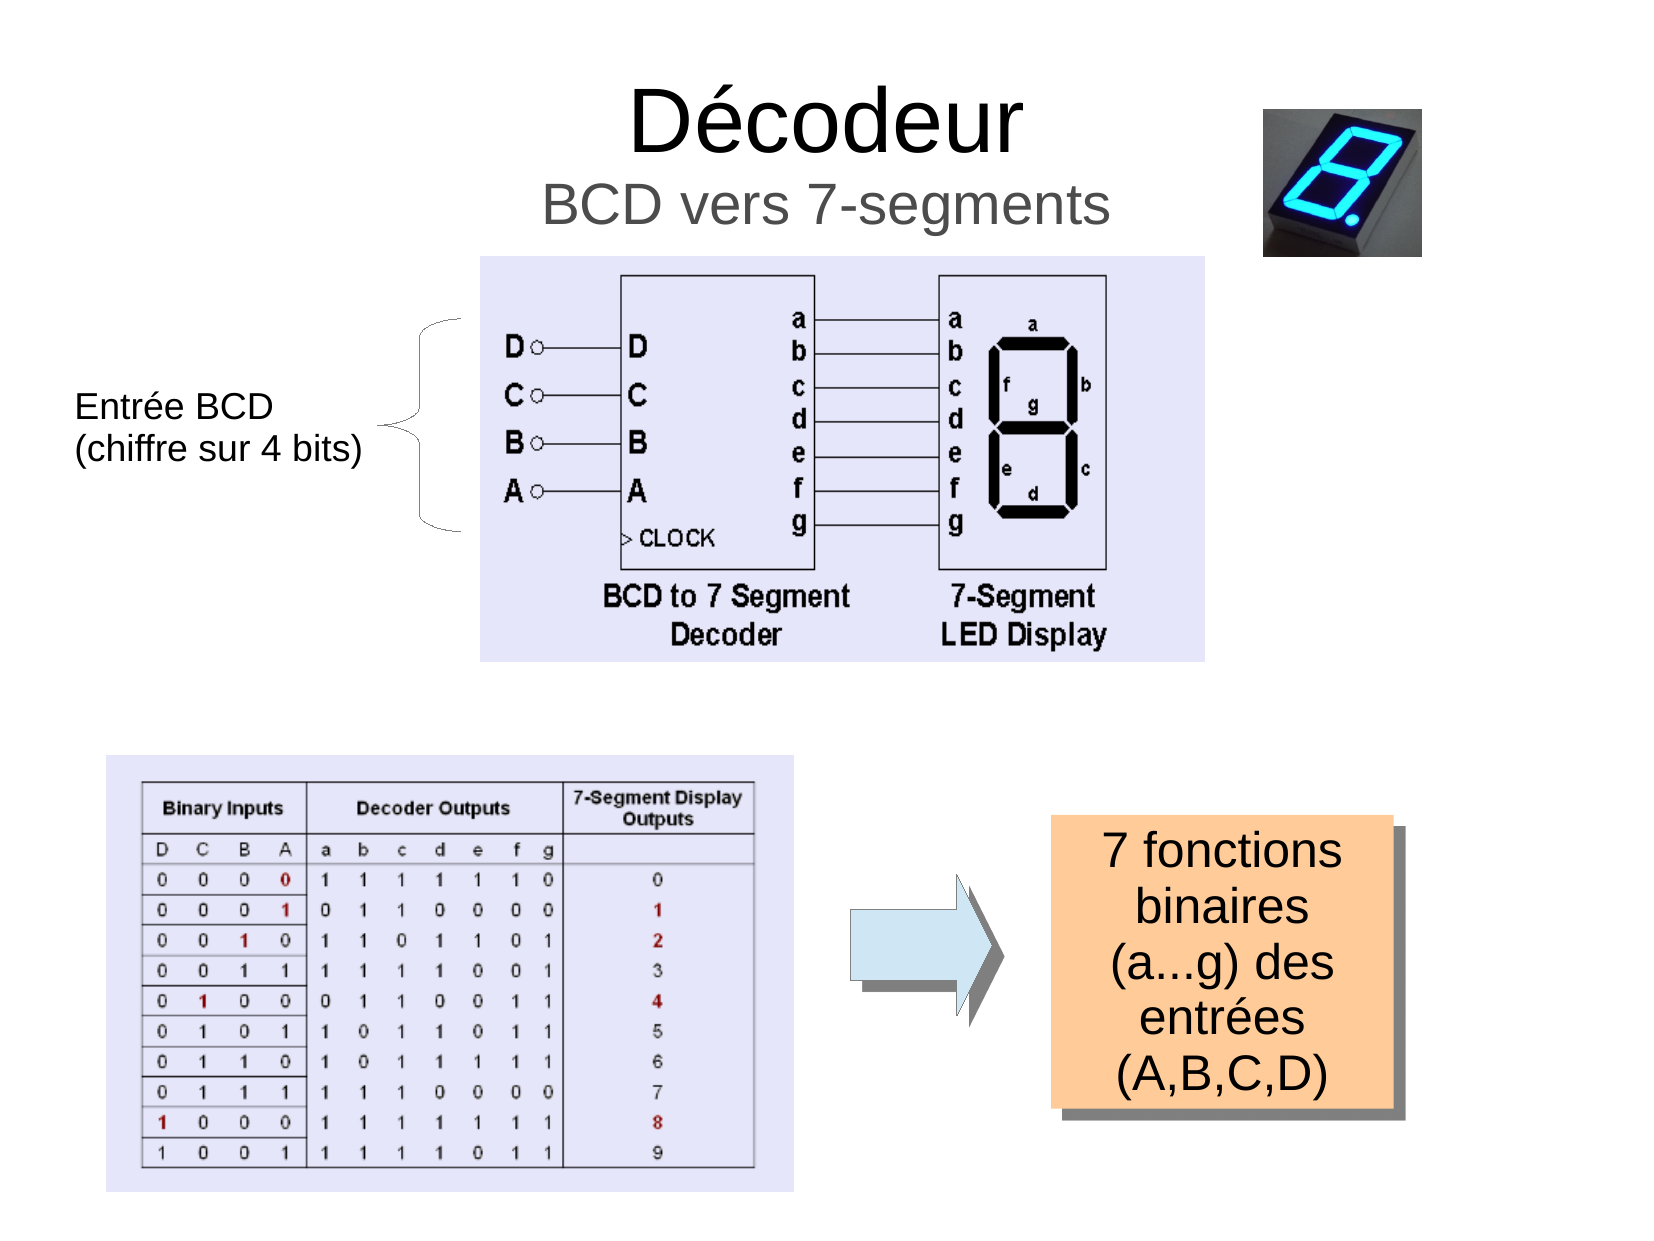

# Décodeur BCD vers 7-segments
Entrée BCD
(chiffre sur 4 bits)
7 fonctions binaires (a...g) des entrées (A,B,C,D)